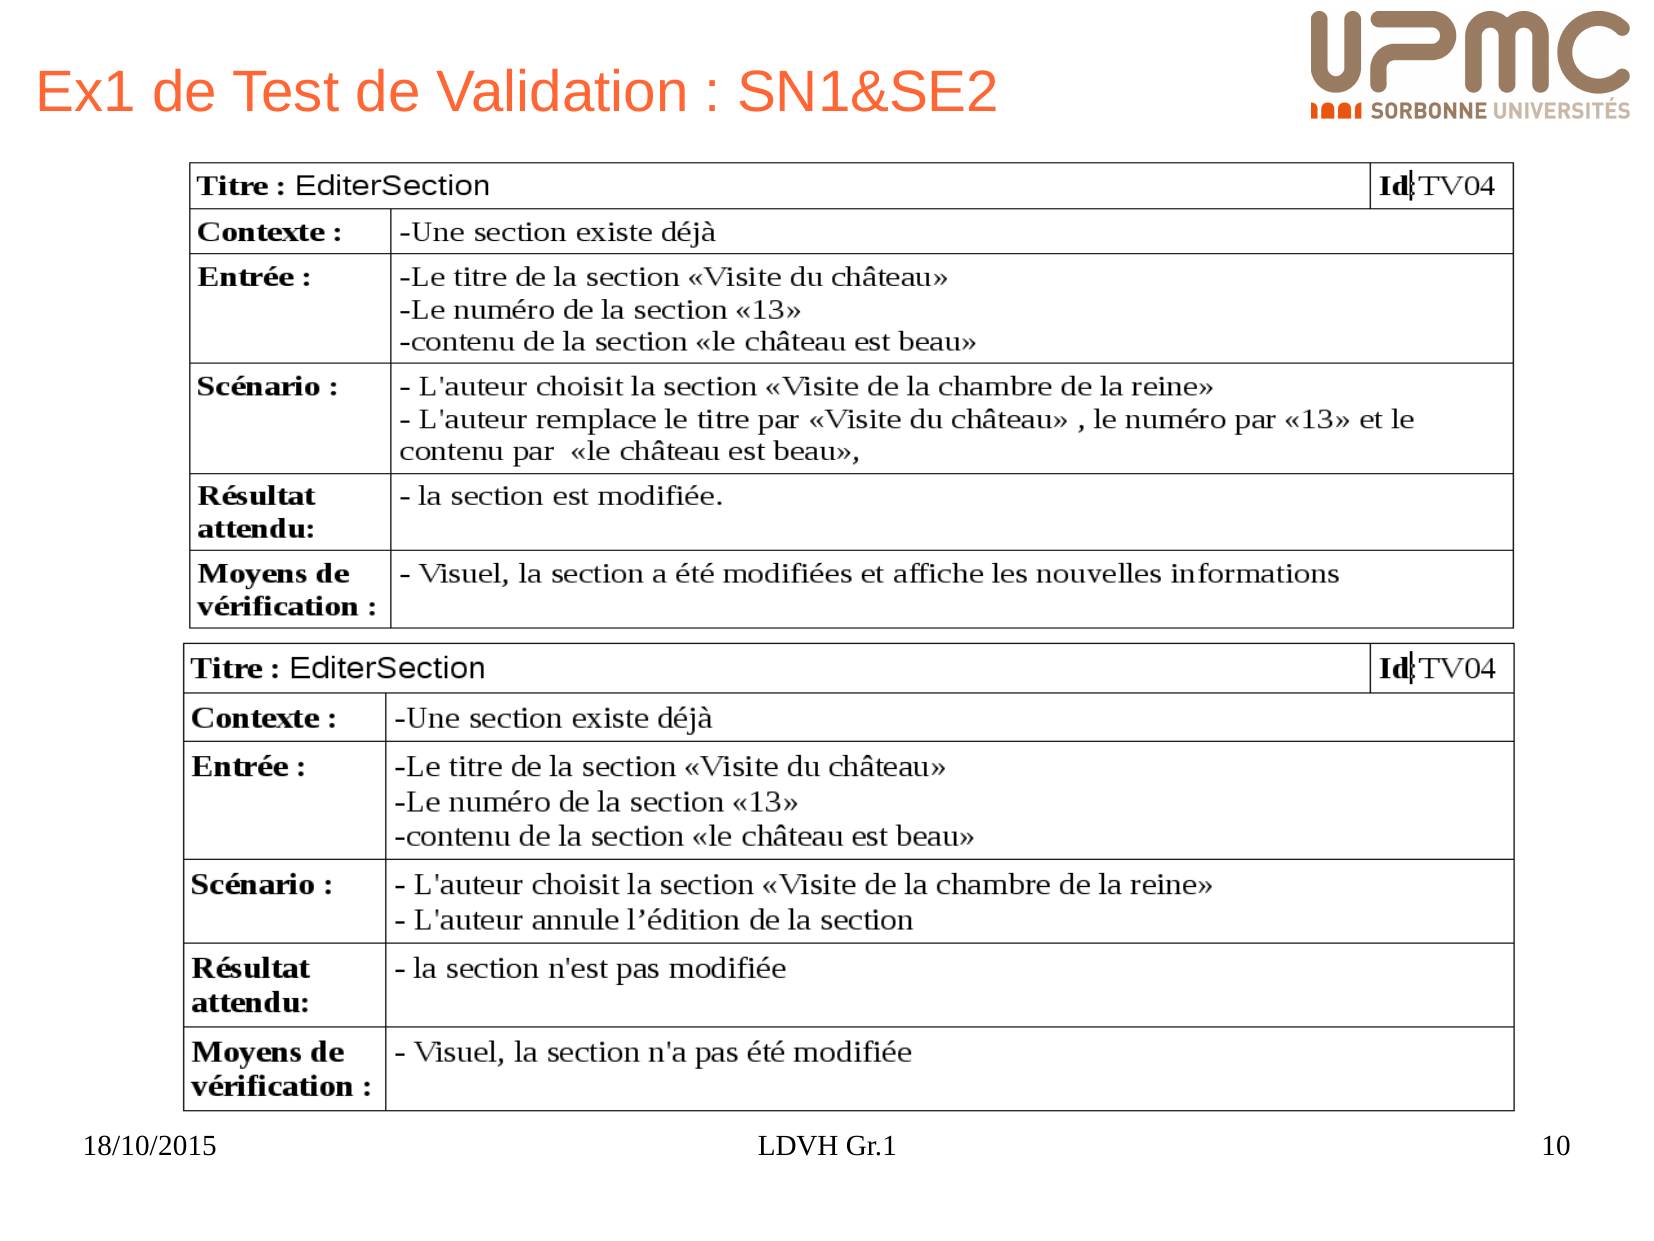

# Ex1 de Test de Validation : SN1&SE2
18/10/2015
LDVH Gr.1
10